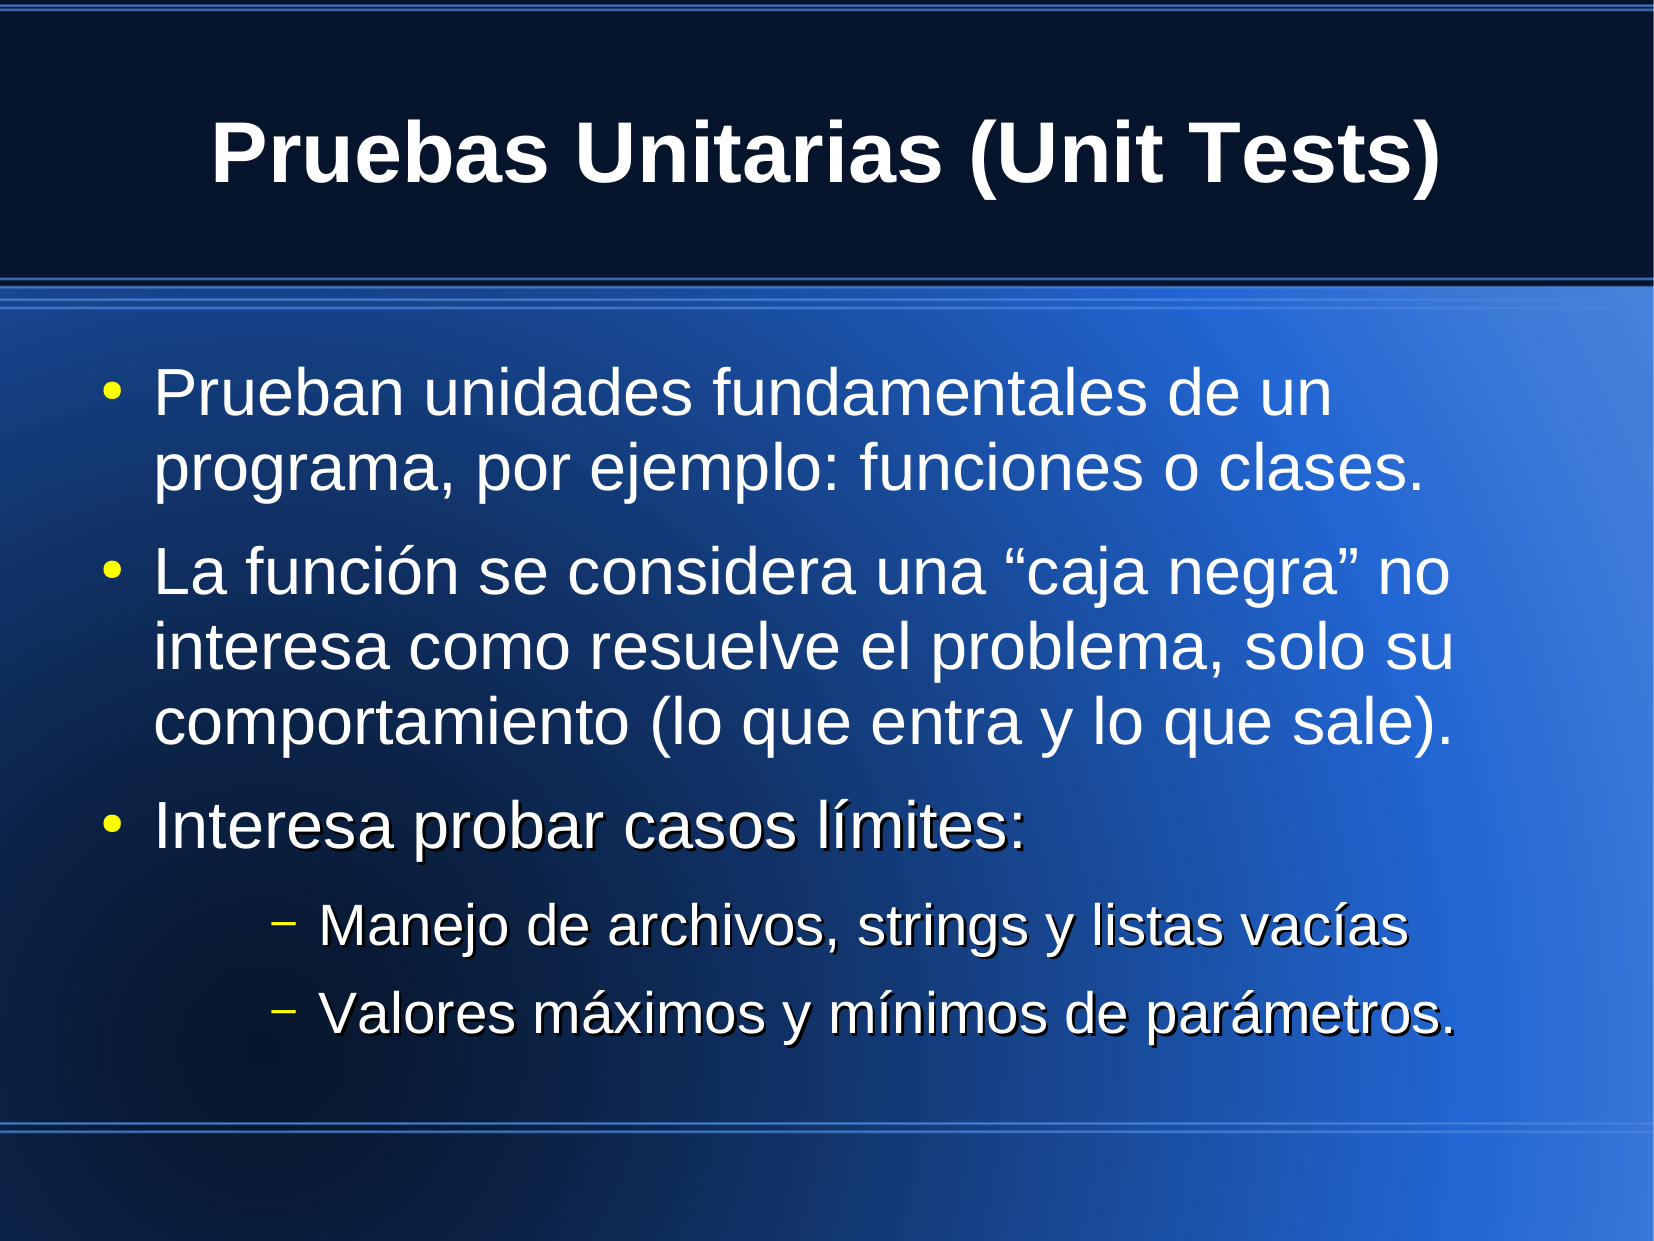

# Pruebas Unitarias (Unit Tests)
Prueban unidades fundamentales de un programa, por ejemplo: funciones o clases.
La función se considera una “caja negra” no interesa como resuelve el problema, solo su comportamiento (lo que entra y lo que sale).
Interesa probar casos límites:
Manejo de archivos, strings y listas vacías
Valores máximos y mínimos de parámetros.